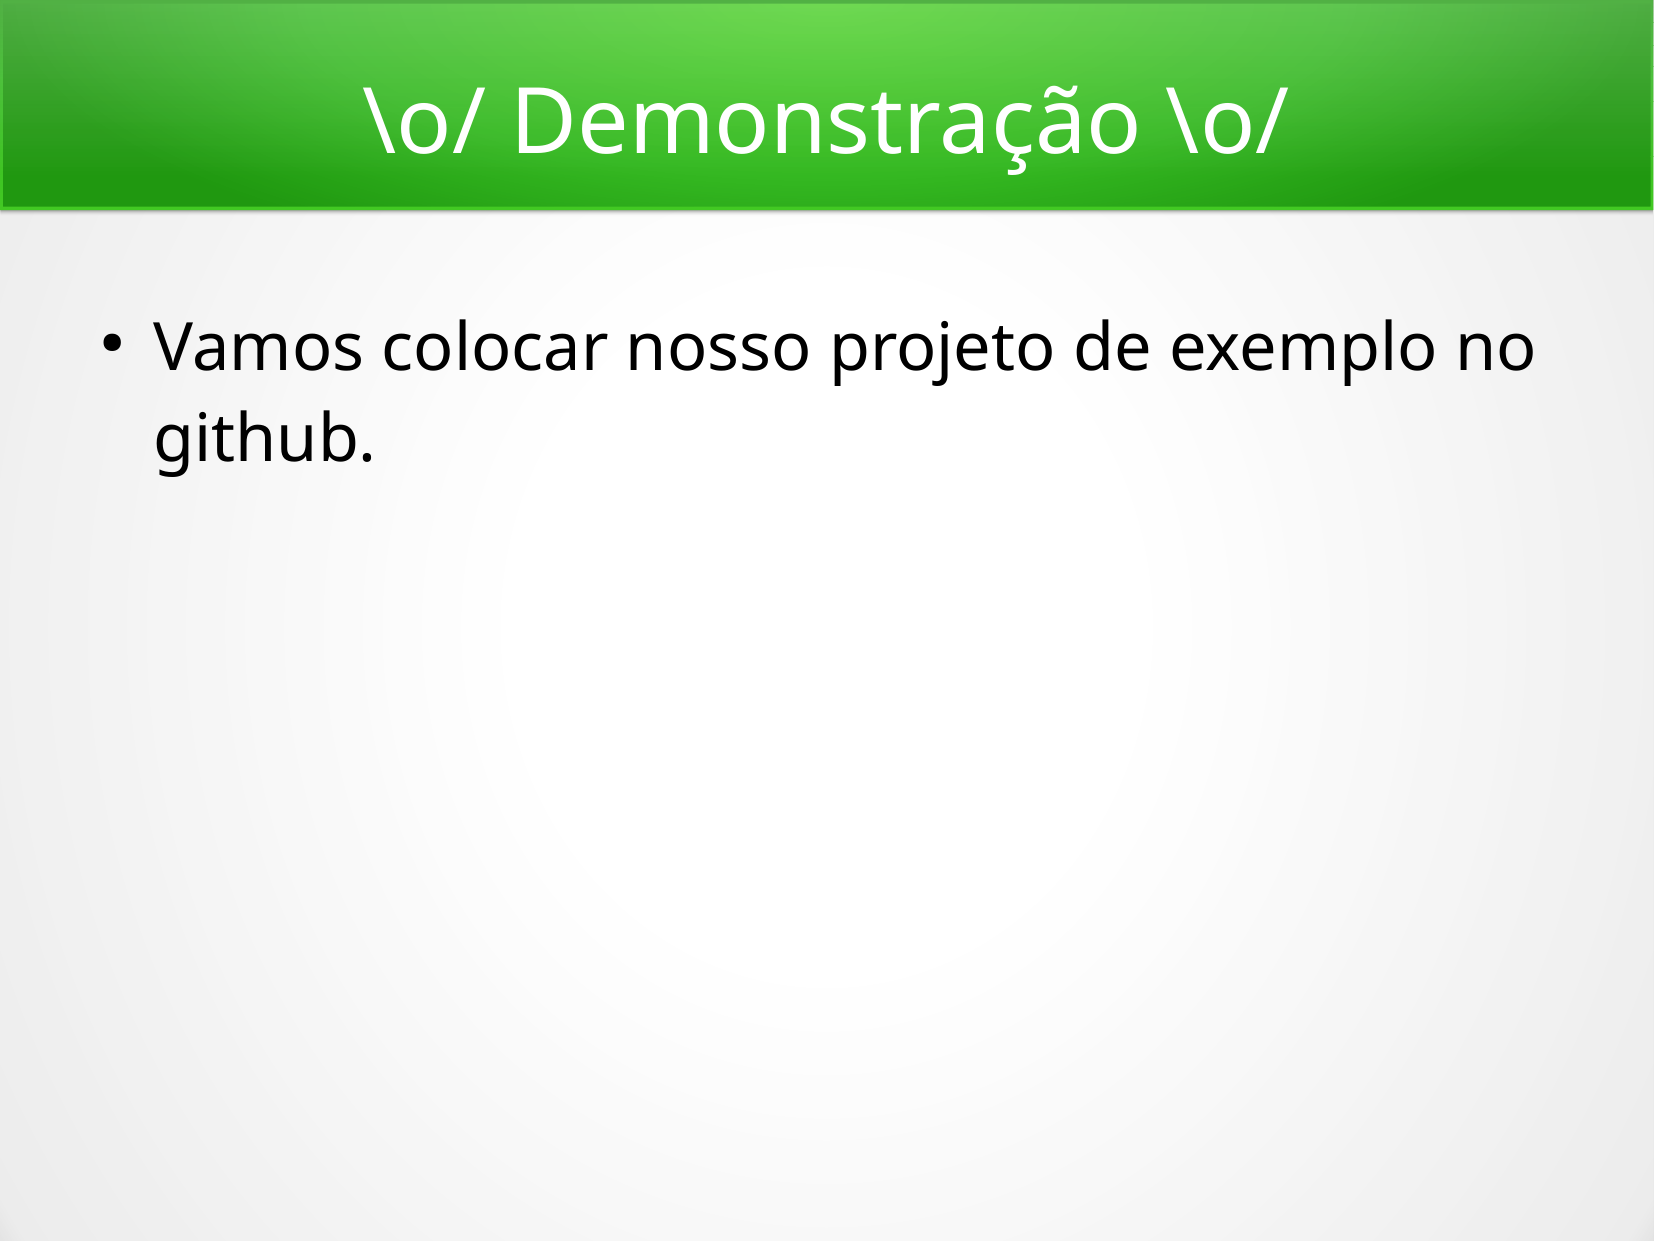

# \o/ Demonstração \o/
Vamos colocar nosso projeto de exemplo no github.